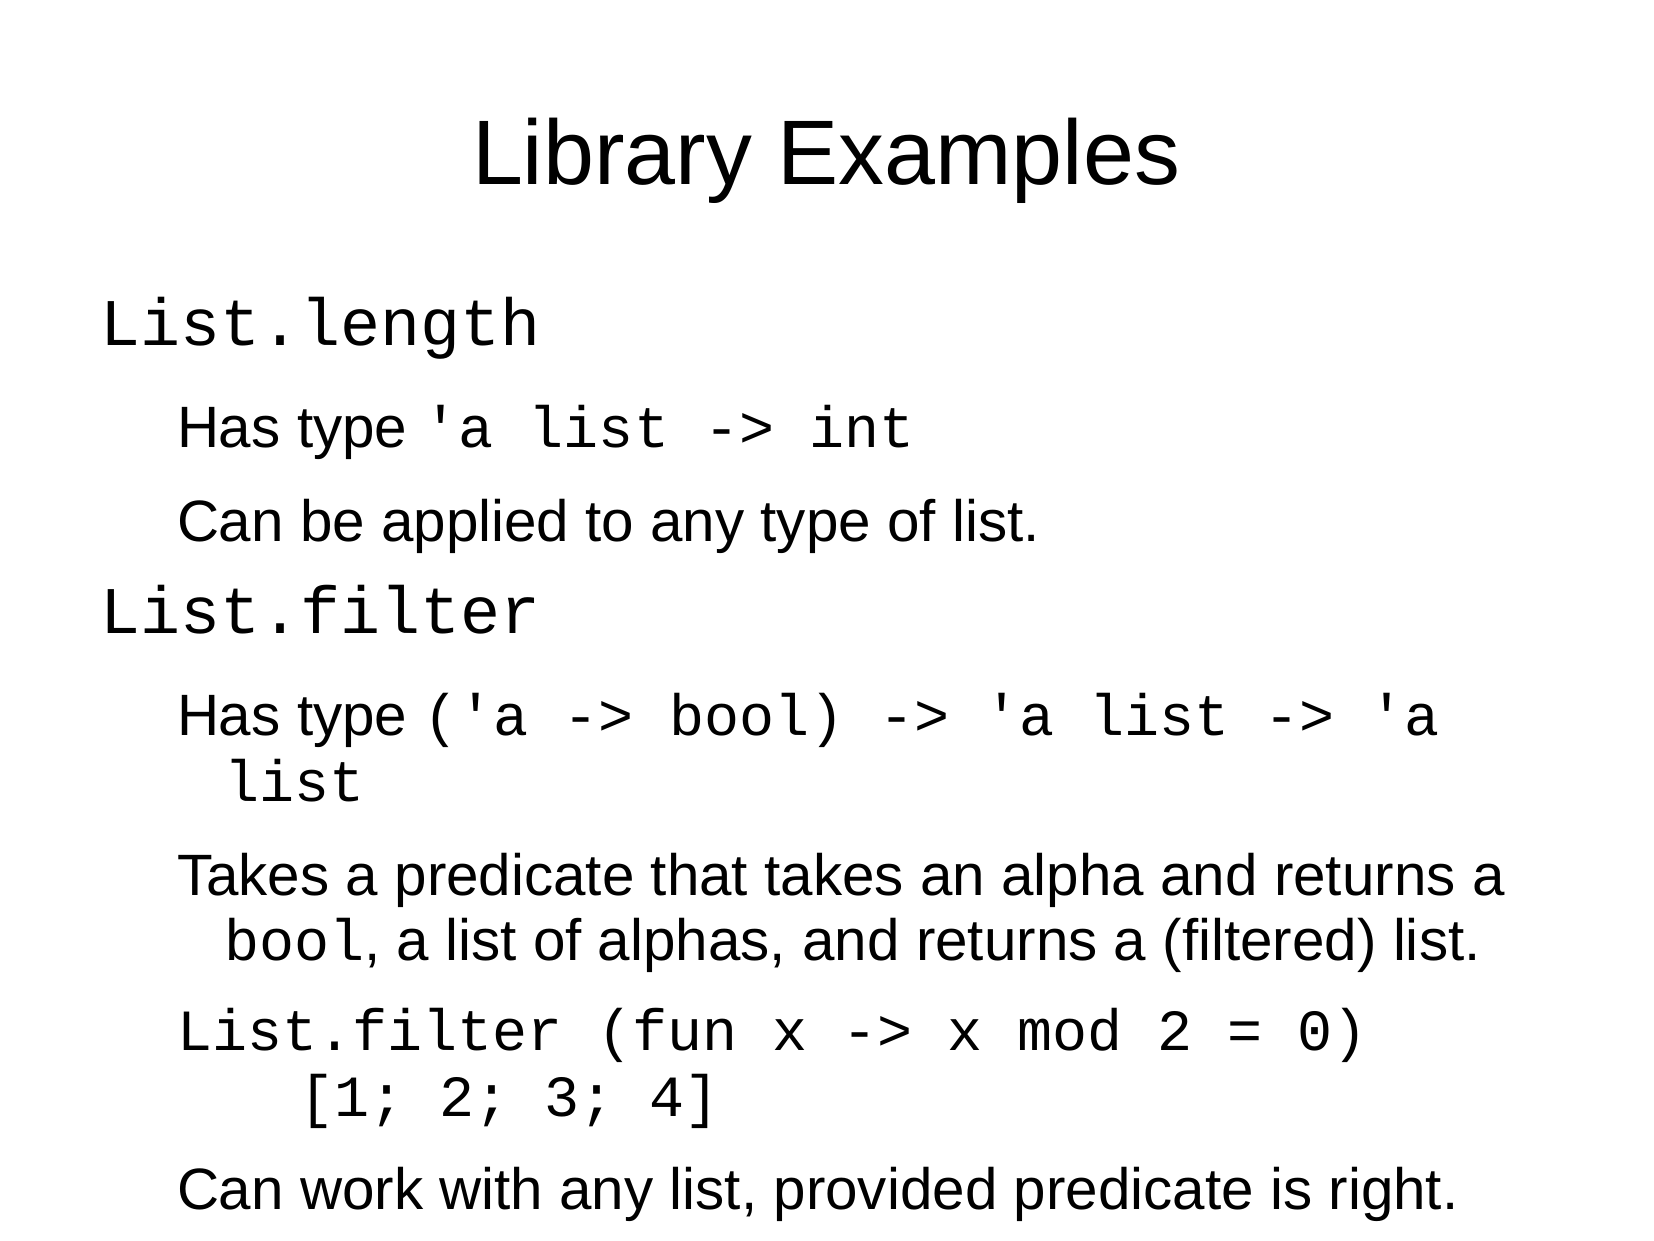

# Library Examples
List.length
Has type 'a list -> int
Can be applied to any type of list.
List.filter
Has type ('a -> bool) -> 'a list -> 'a list
Takes a predicate that takes an alpha and returns a bool, a list of alphas, and returns a (filtered) list.
List.filter (fun x -> x mod 2 = 0)
	[1; 2; 3; 4]
Can work with any list, provided predicate is right.